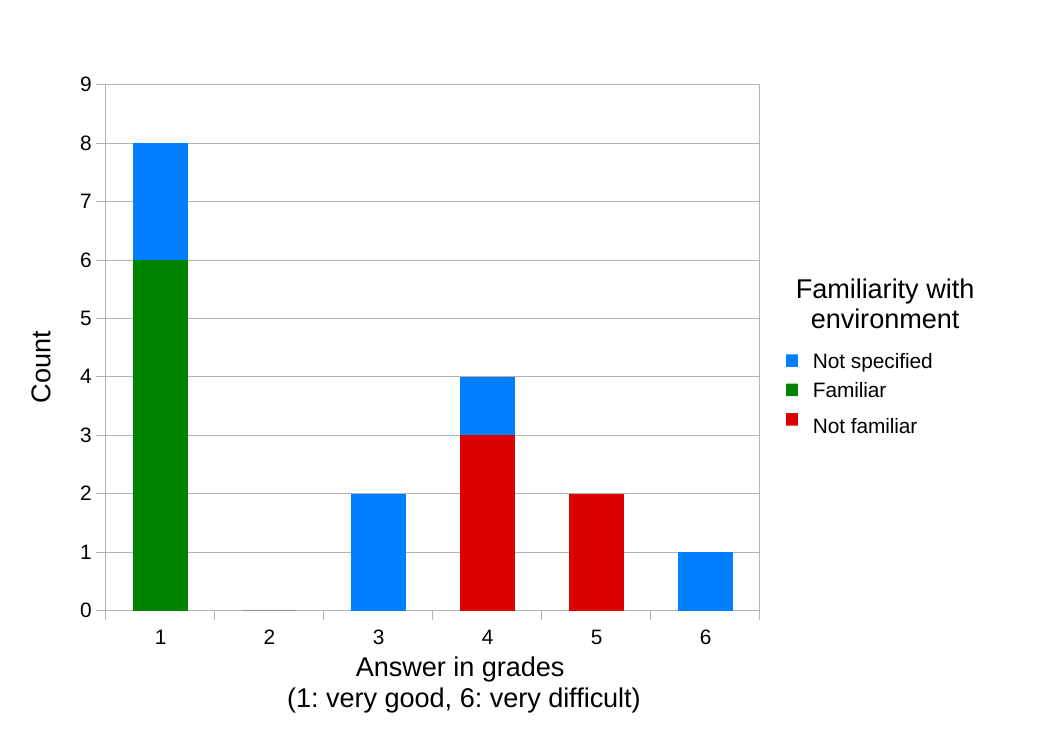

### Chart
| Category | Nicht ortskundig | Ortskundig | Keine Angabe |
|---|---|---|---|
| 1 | 0.0 | 6.0 | 2.0 |
| 2 | 0.0 | 0.0 | 0.0 |
| 3 | 0.0 | 0.0 | 2.0 |
| 4 | 3.0 | 0.0 | 1.0 |
| 5 | 2.0 | 0.0 | 0.0 |
| 6 | 0.0 | 0.0 | 1.0 |Familiarity with environment
Not specified
Count
Familiar
Not familiar
Answer in grades
 (1: very good, 6: very difficult)